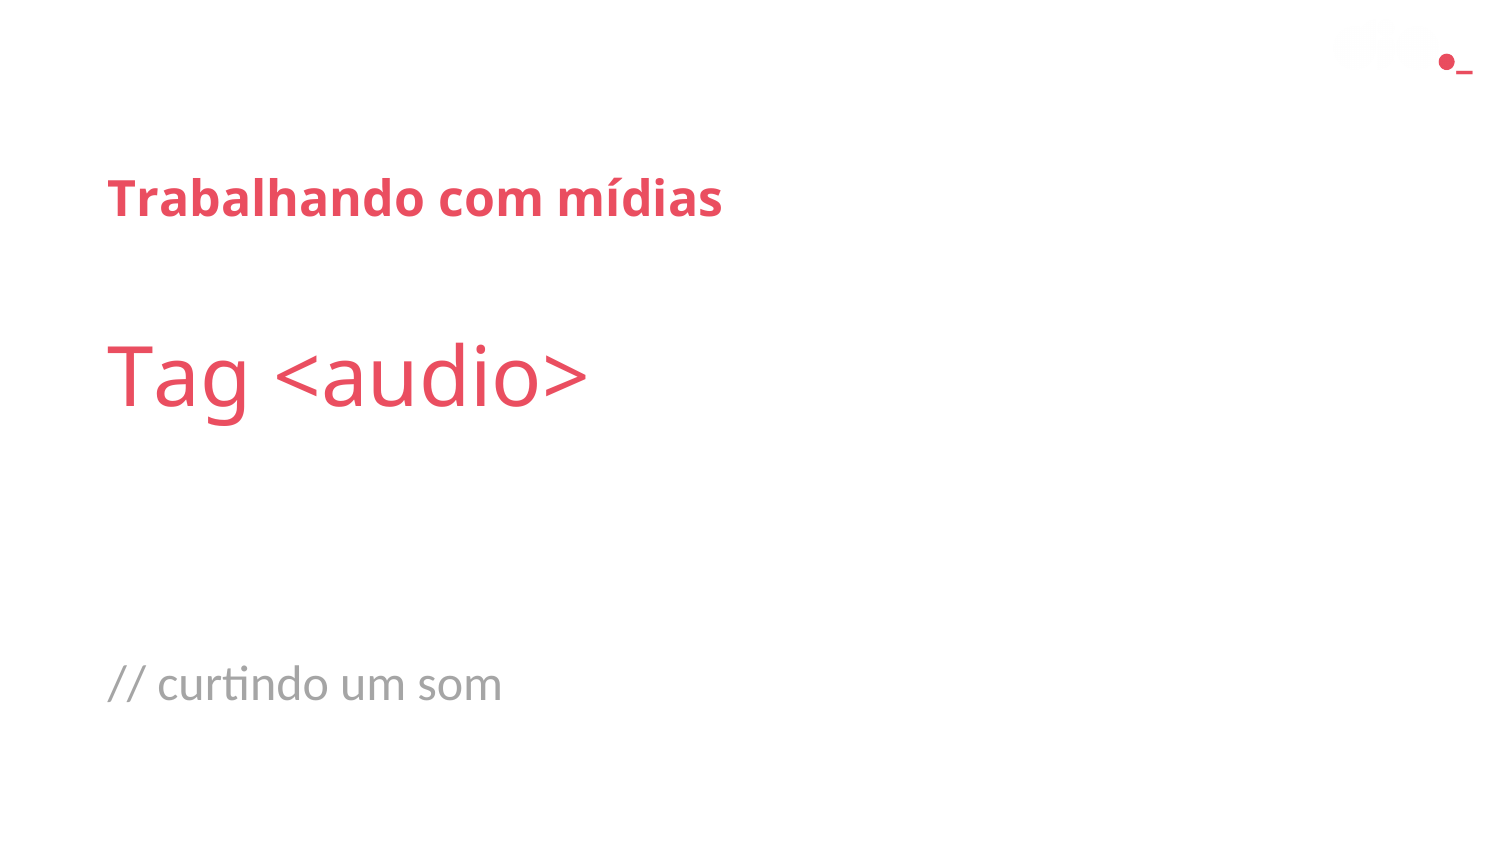

Trabalhando com mídias
Tag <audio>
// curtindo um som